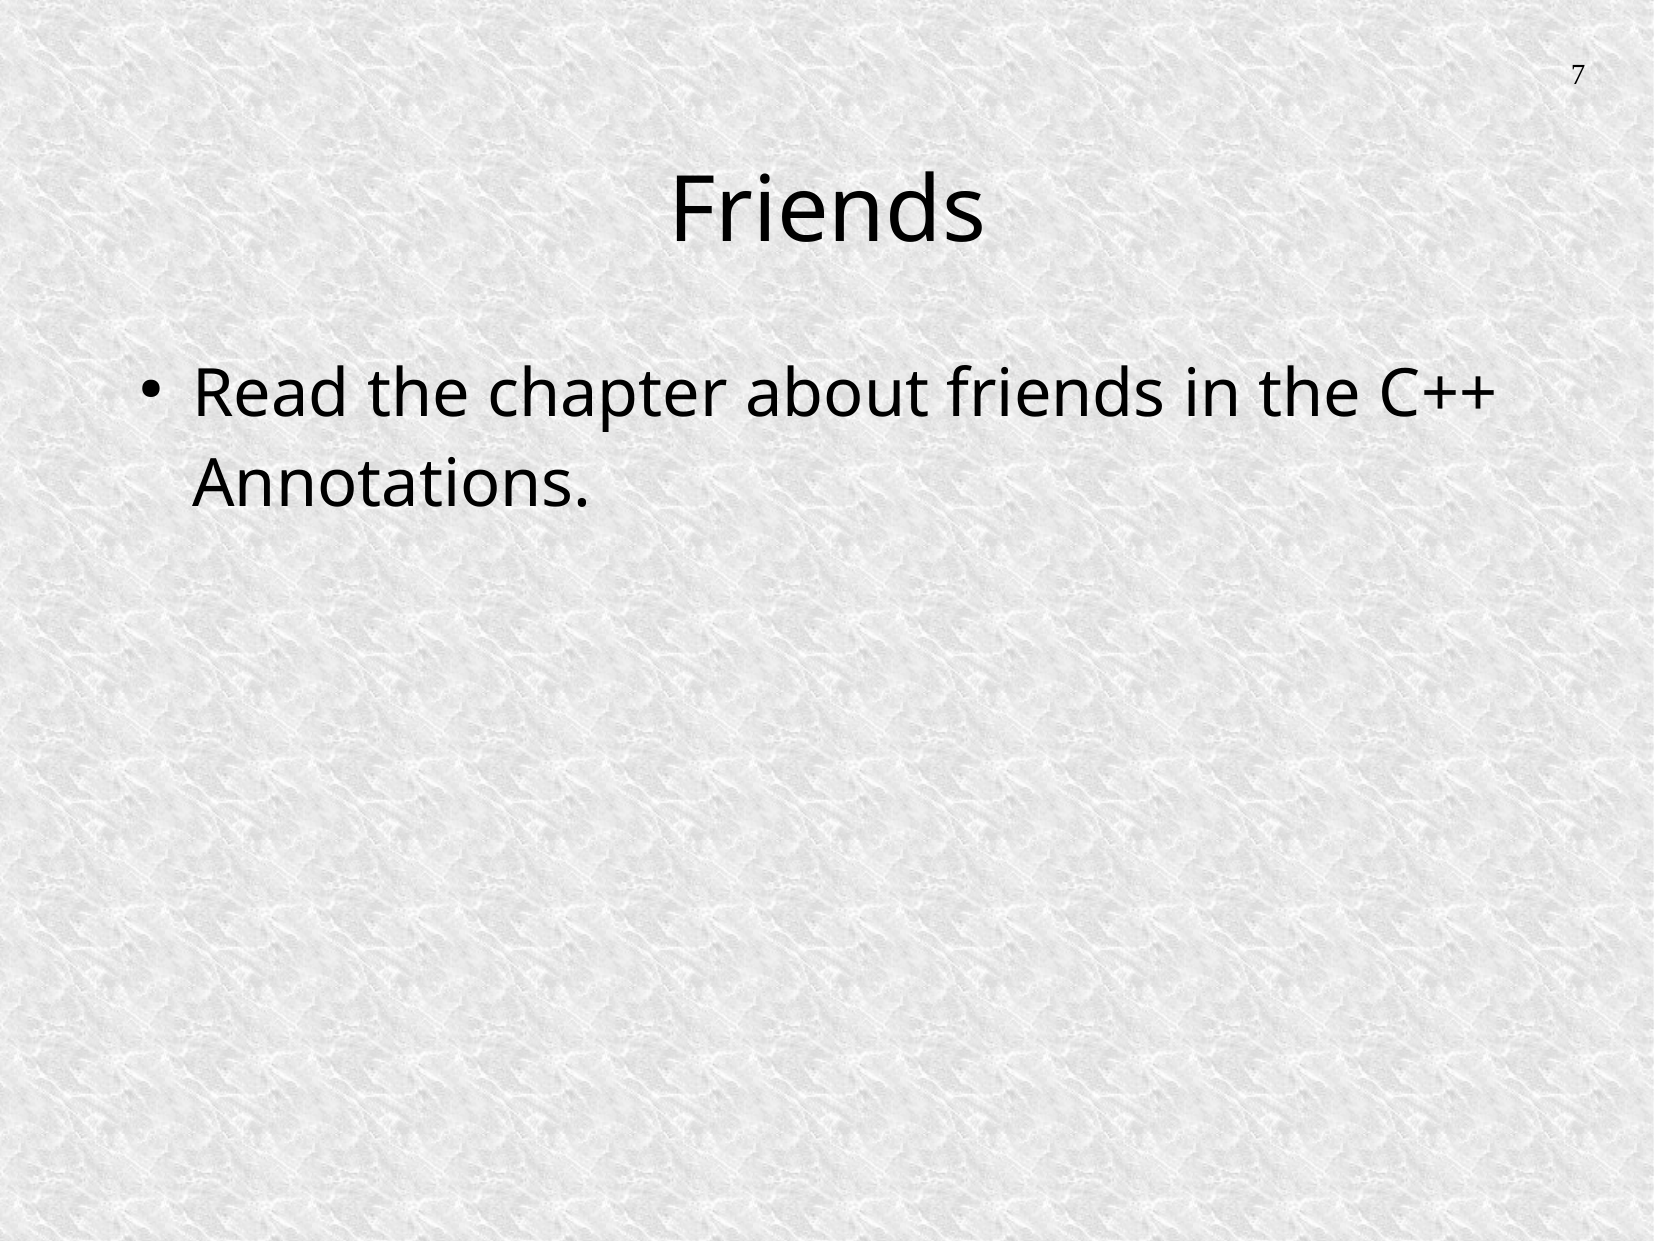

7
# Friends
Read the chapter about friends in the C++ Annotations.